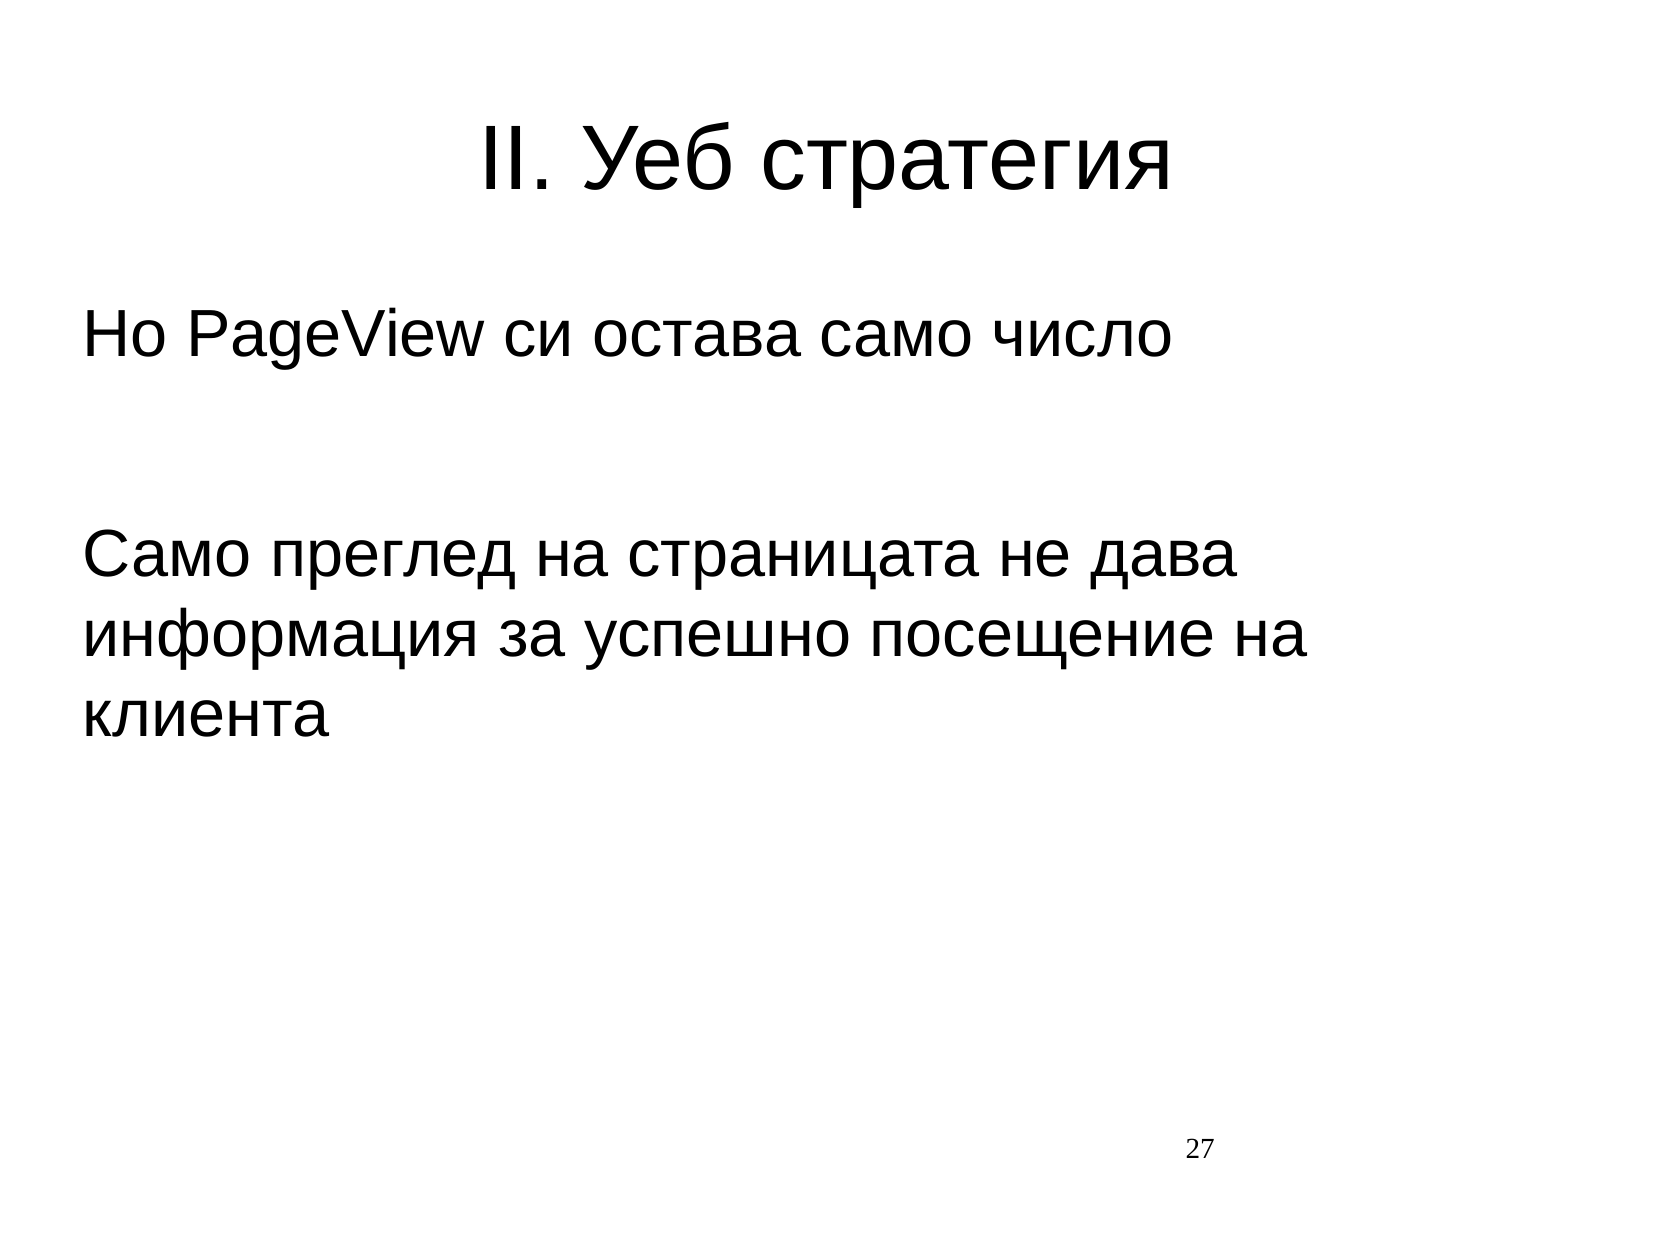

# II. Уеб стратегия
Но PageView си остава само число
Само преглед на страницата не дава информация за успешно посещение на клиента